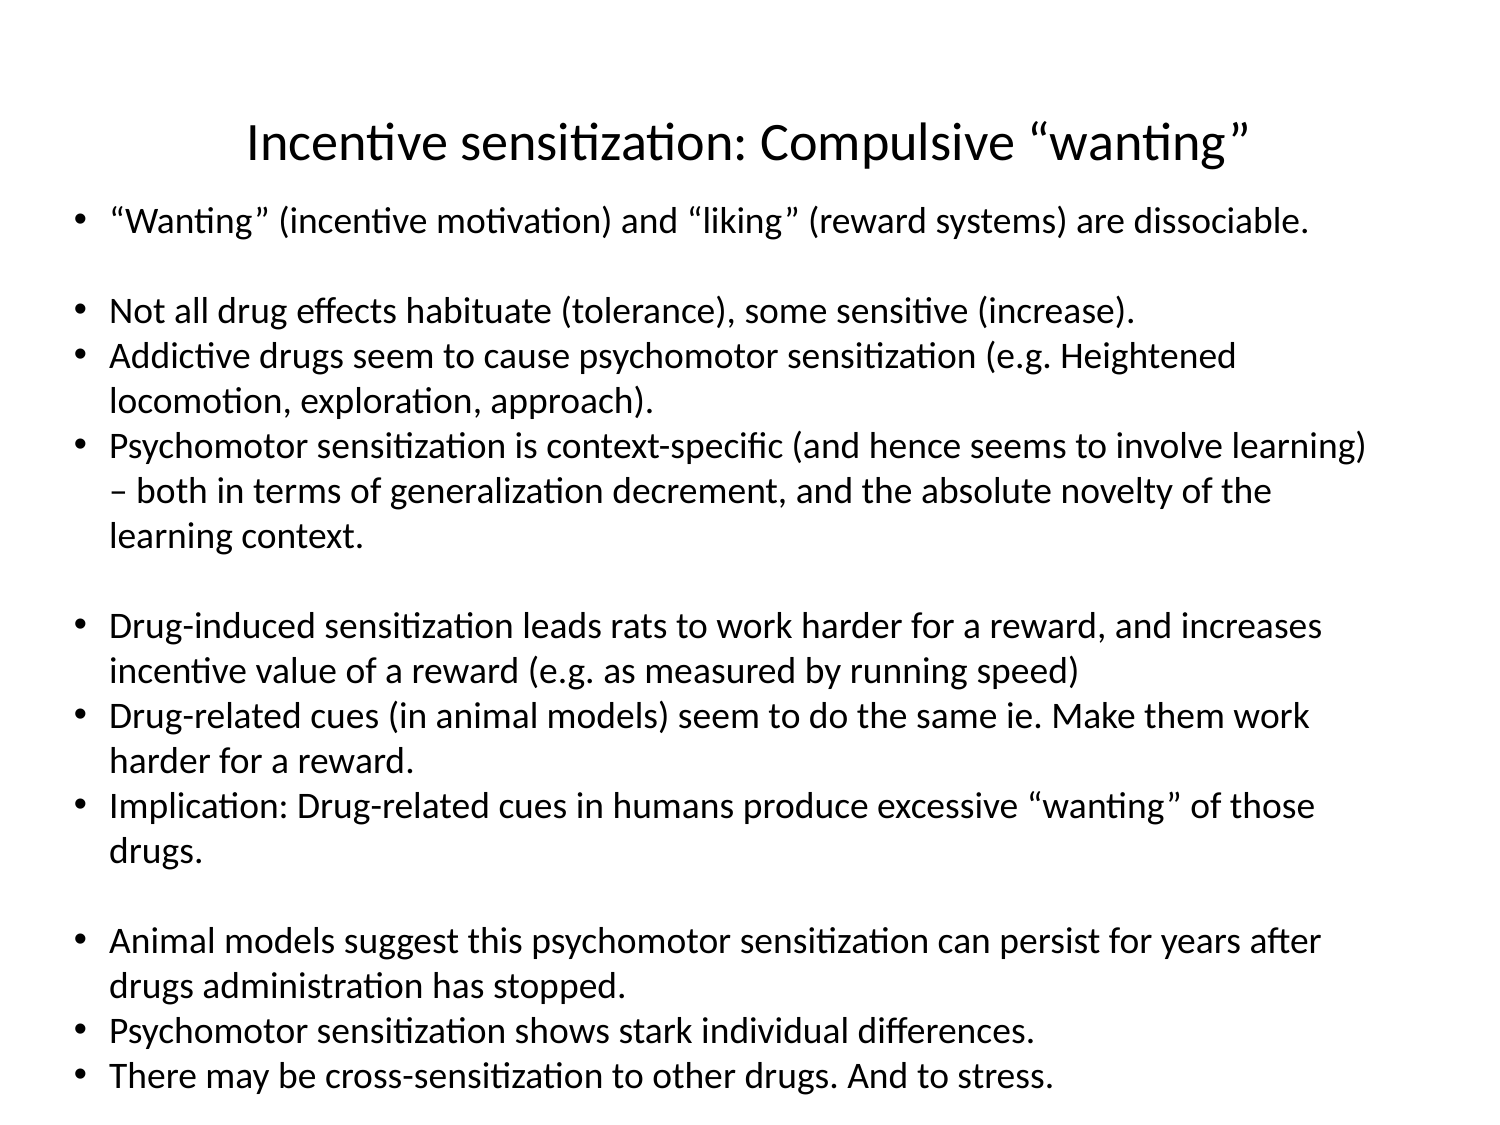

Incentive sensitization: Compulsive “wanting”
“Wanting” (incentive motivation) and “liking” (reward systems) are dissociable.
Not all drug effects habituate (tolerance), some sensitive (increase).
Addictive drugs seem to cause psychomotor sensitization (e.g. Heightened locomotion, exploration, approach).
Psychomotor sensitization is context-specific (and hence seems to involve learning) – both in terms of generalization decrement, and the absolute novelty of the learning context.
Drug-induced sensitization leads rats to work harder for a reward, and increases incentive value of a reward (e.g. as measured by running speed)
Drug-related cues (in animal models) seem to do the same ie. Make them work harder for a reward.
Implication: Drug-related cues in humans produce excessive “wanting” of those drugs.
Animal models suggest this psychomotor sensitization can persist for years after drugs administration has stopped.
Psychomotor sensitization shows stark individual differences.
There may be cross-sensitization to other drugs. And to stress.